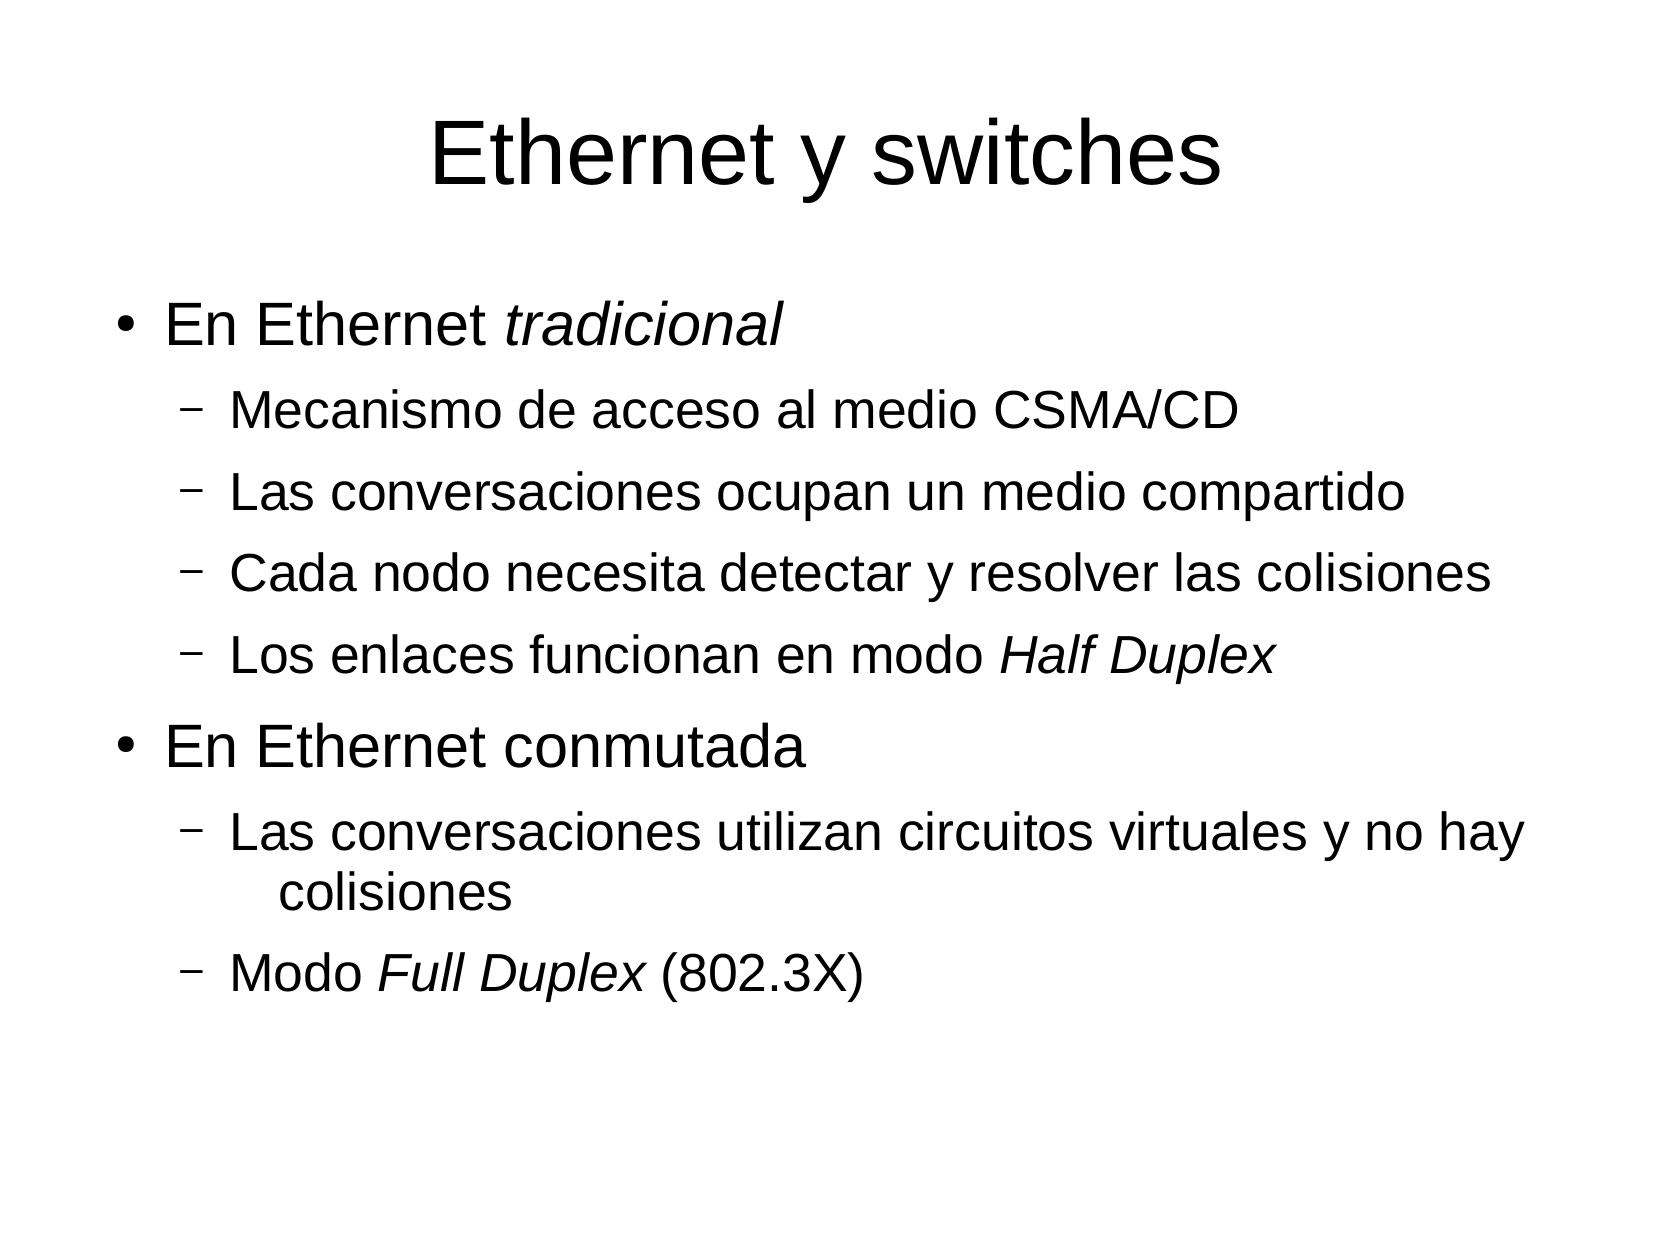

# Ethernet y switches
En Ethernet tradicional
Mecanismo de acceso al medio CSMA/CD
Las conversaciones ocupan un medio compartido
Cada nodo necesita detectar y resolver las colisiones
Los enlaces funcionan en modo Half Duplex
En Ethernet conmutada
Las conversaciones utilizan circuitos virtuales y no hay colisiones
Modo Full Duplex (802.3X)